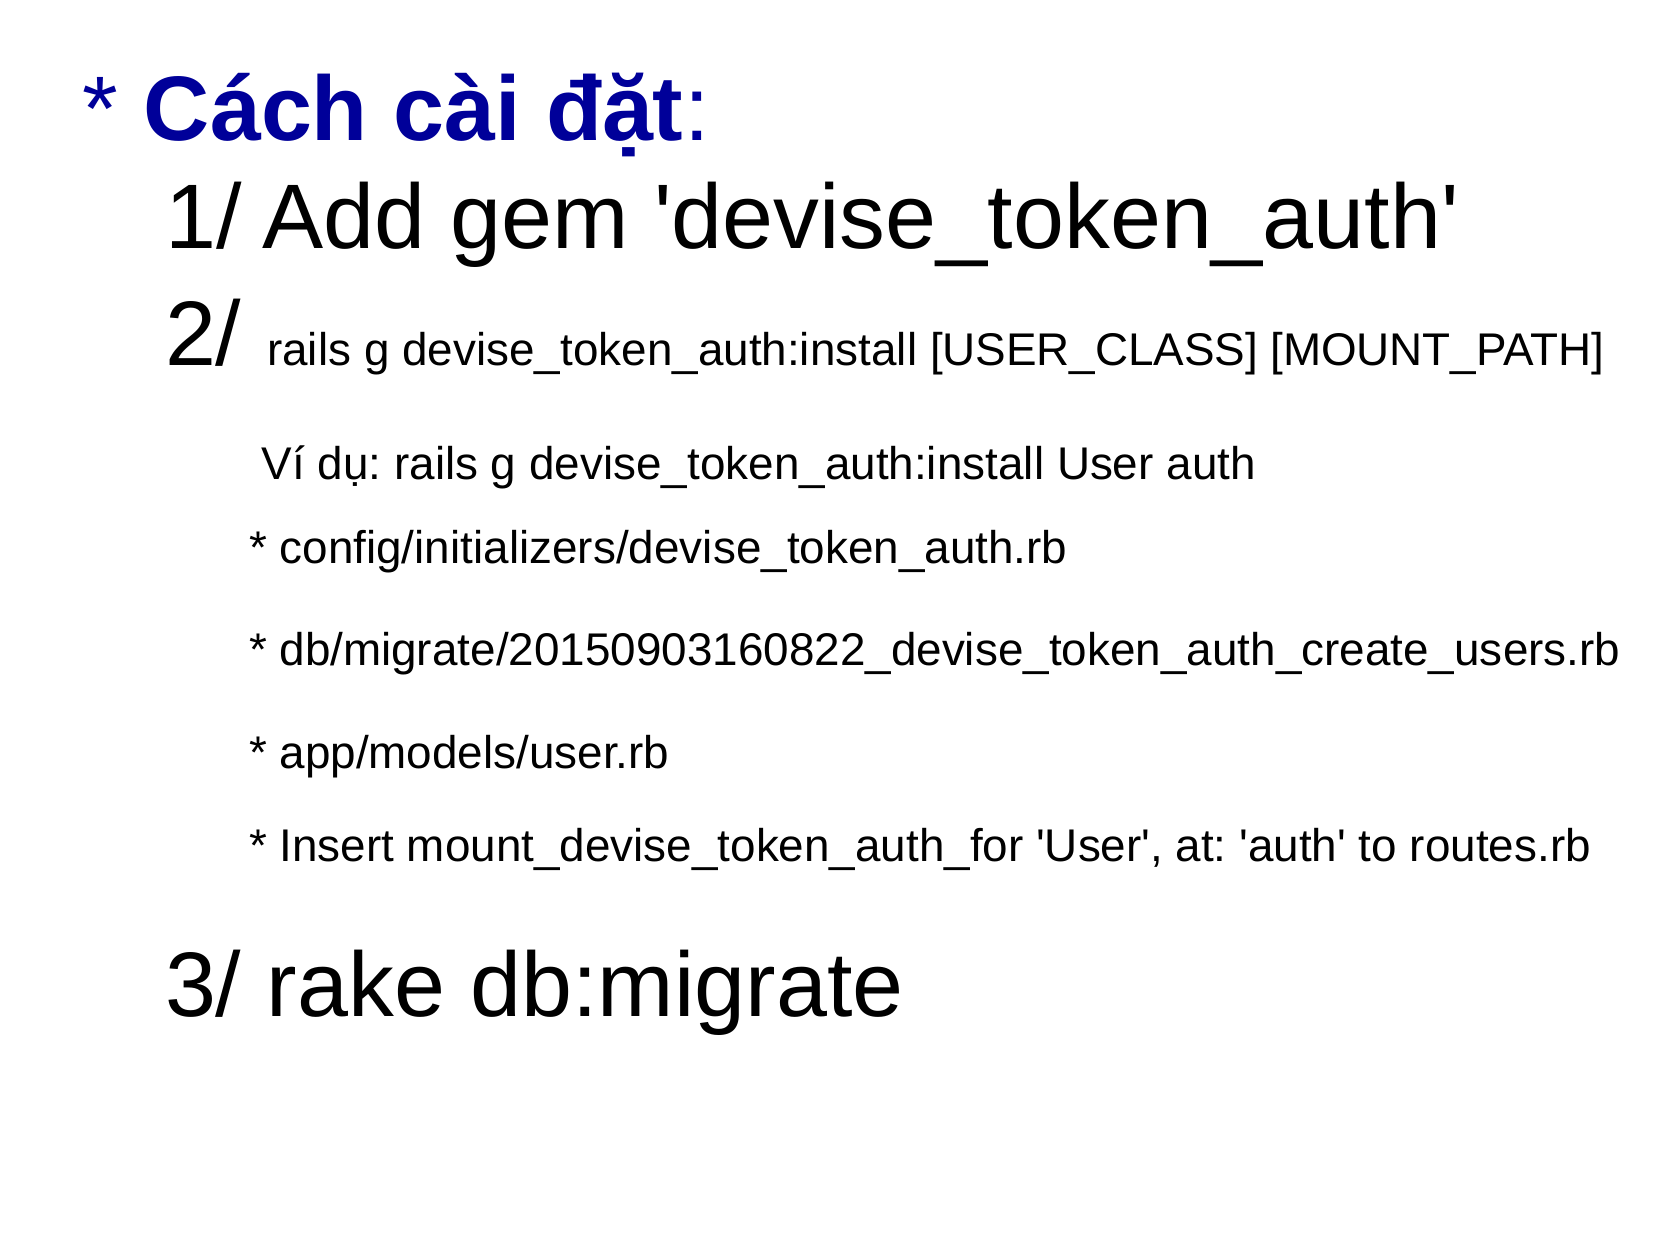

# * Cách cài đặt:
1/ Add gem 'devise_token_auth'
2/ rails g devise_token_auth:install [USER_CLASS] [MOUNT_PATH]
 Ví dụ: rails g devise_token_auth:install User auth
* config/initializers/devise_token_auth.rb
* db/migrate/20150903160822_devise_token_auth_create_users.rb
* app/models/user.rb
* Insert mount_devise_token_auth_for 'User', at: 'auth' to routes.rb
3/ rake db:migrate